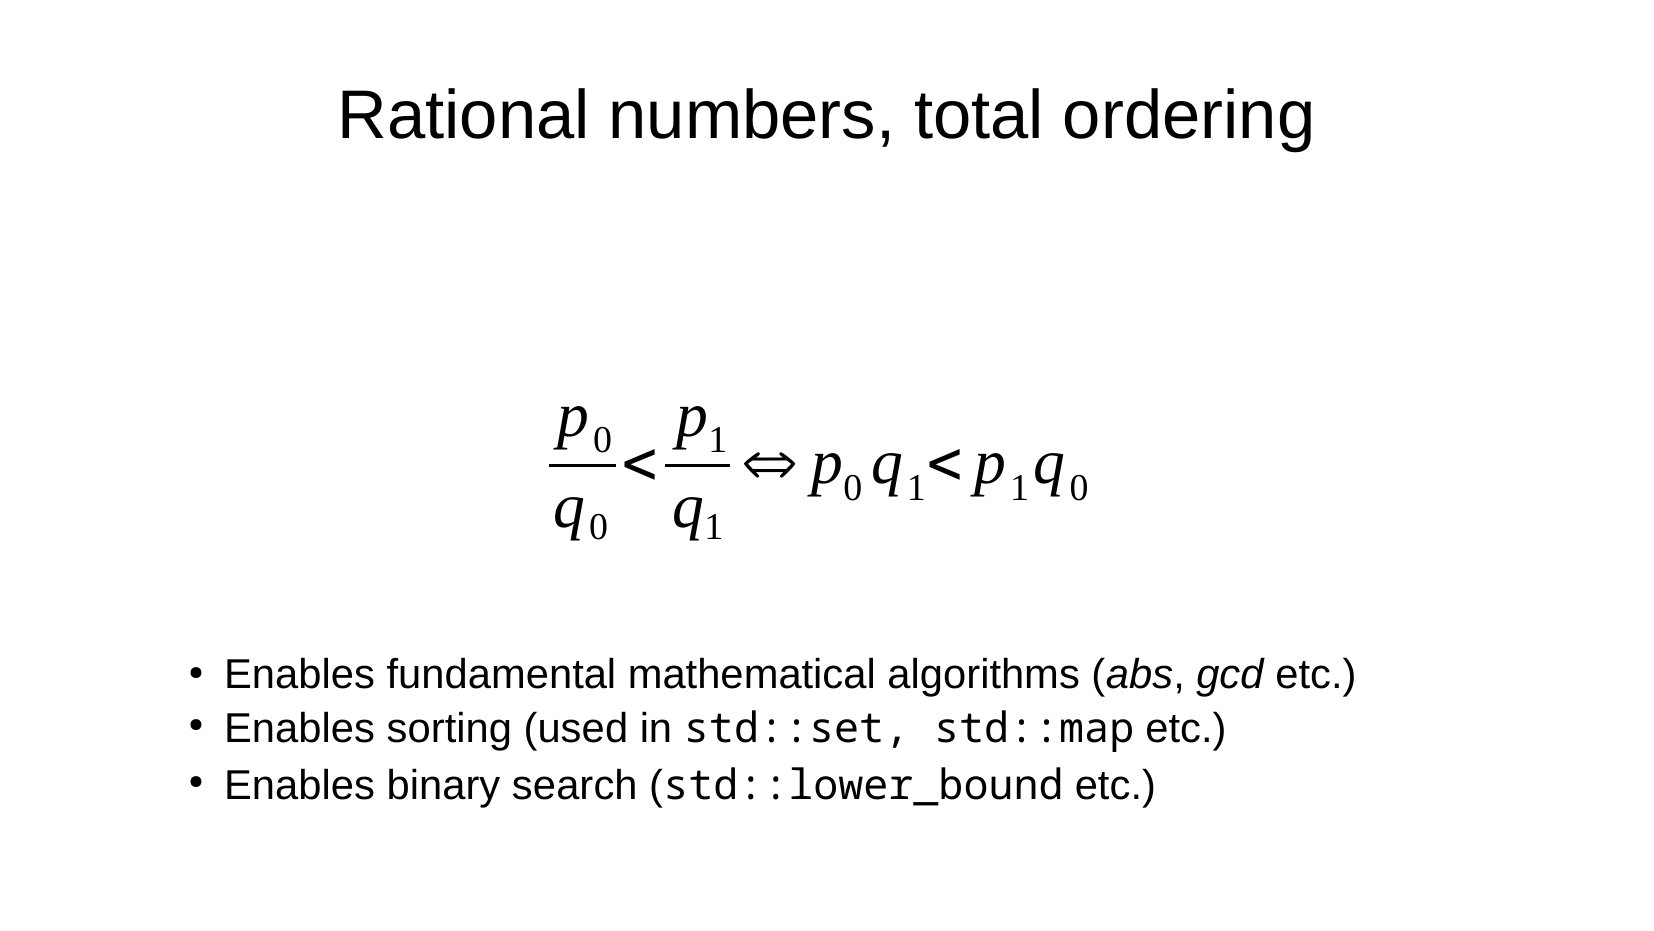

# Rational numbers, total ordering
Enables fundamental mathematical algorithms (abs, gcd etc.)
Enables sorting (used in std::set, std::map etc.)
Enables binary search (std::lower_bound etc.)